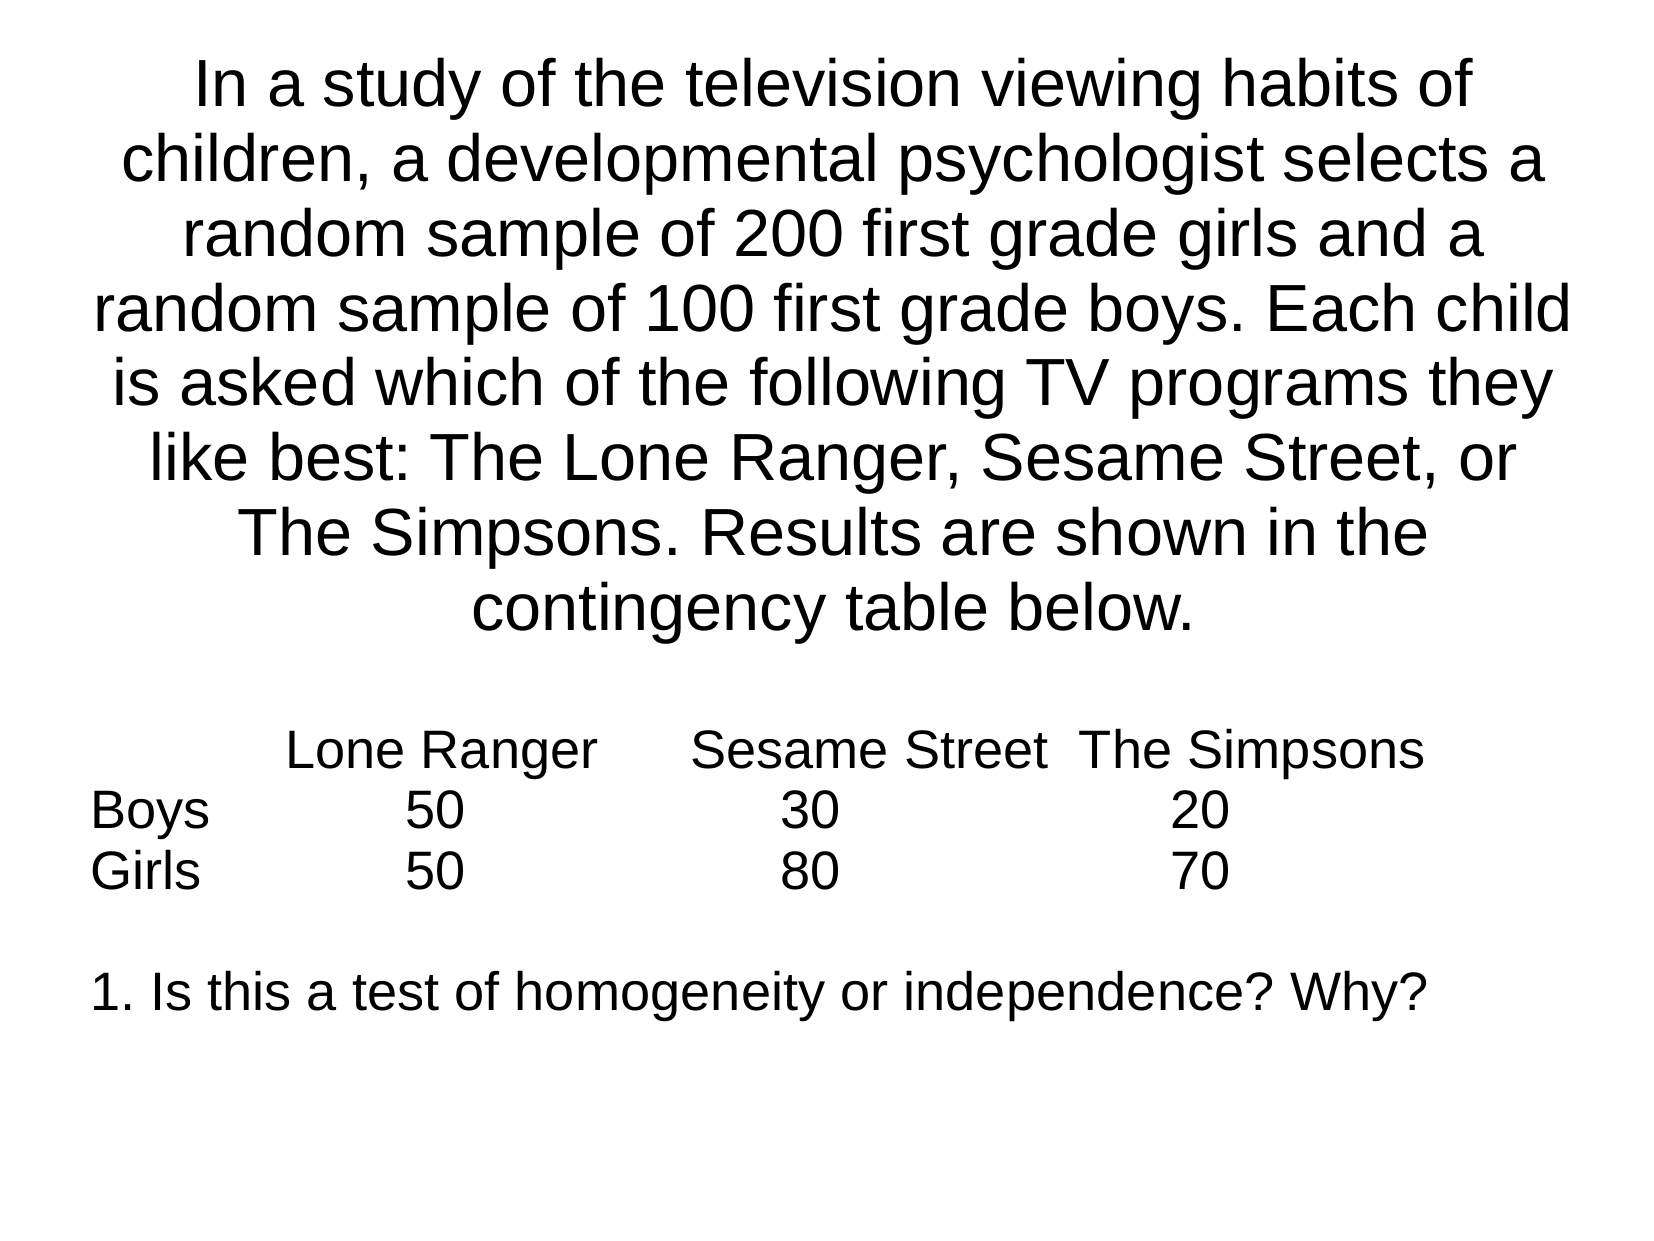

# In a study of the television viewing habits of children, a developmental psychologist selects a random sample of 200 first grade girls and a random sample of 100 first grade boys. Each child is asked which of the following TV programs they like best: The Lone Ranger, Sesame Street, or The Simpsons. Results are shown in the contingency table below.
 Lone Ranger 	Sesame Street 	 The Simpsons
Boys 	 50 	 30 	 20
Girls 	 50 	 80 	 70
1. Is this a test of homogeneity or independence? Why?